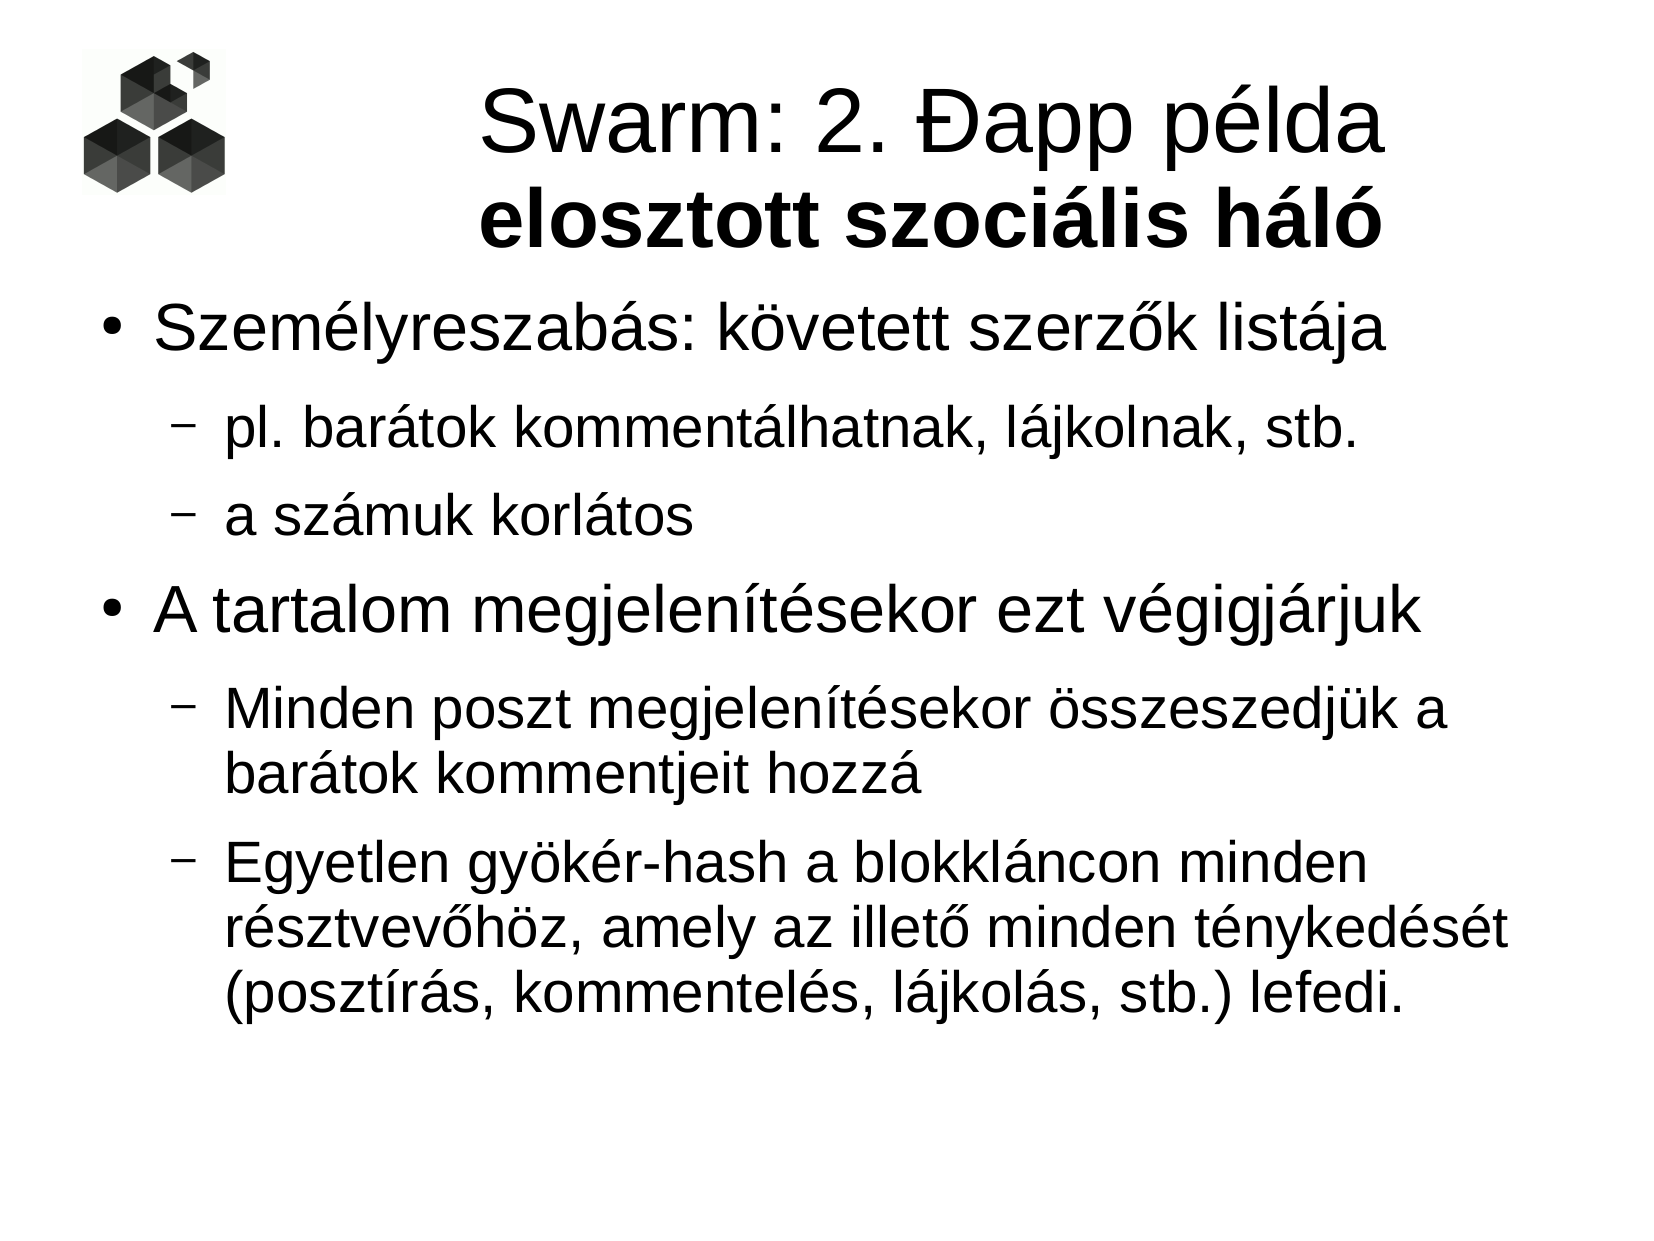

# Swarm: 2. Đapp példa elosztott szociális háló
Személyreszabás: követett szerzők listája
pl. barátok kommentálhatnak, lájkolnak, stb.
a számuk korlátos
A tartalom megjelenítésekor ezt végigjárjuk
Minden poszt megjelenítésekor összeszedjük a barátok kommentjeit hozzá
Egyetlen gyökér-hash a blokkláncon minden résztvevőhöz, amely az illető minden ténykedését (posztírás, kommentelés, lájkolás, stb.) lefedi.